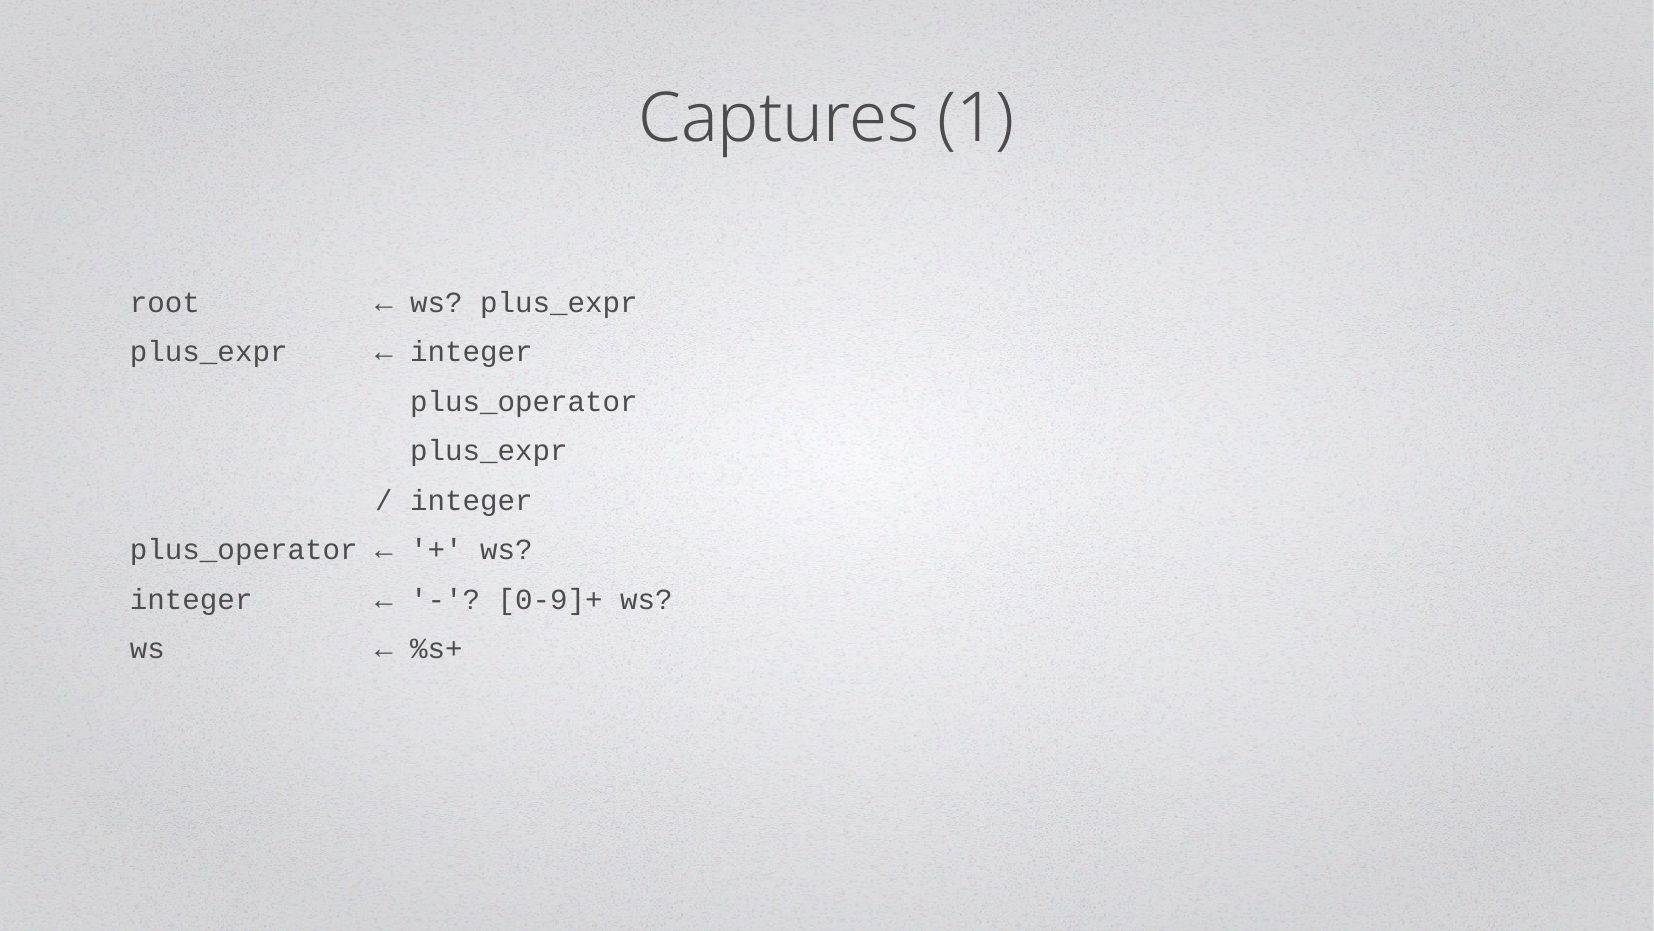

# Captures (1)
root ← ws? plus_expr
plus_expr ← integer
 plus_operator
 plus_expr
 / integer
plus_operator ← '+' ws?
integer ← '-'? [0-9]+ ws?
ws ← %s+